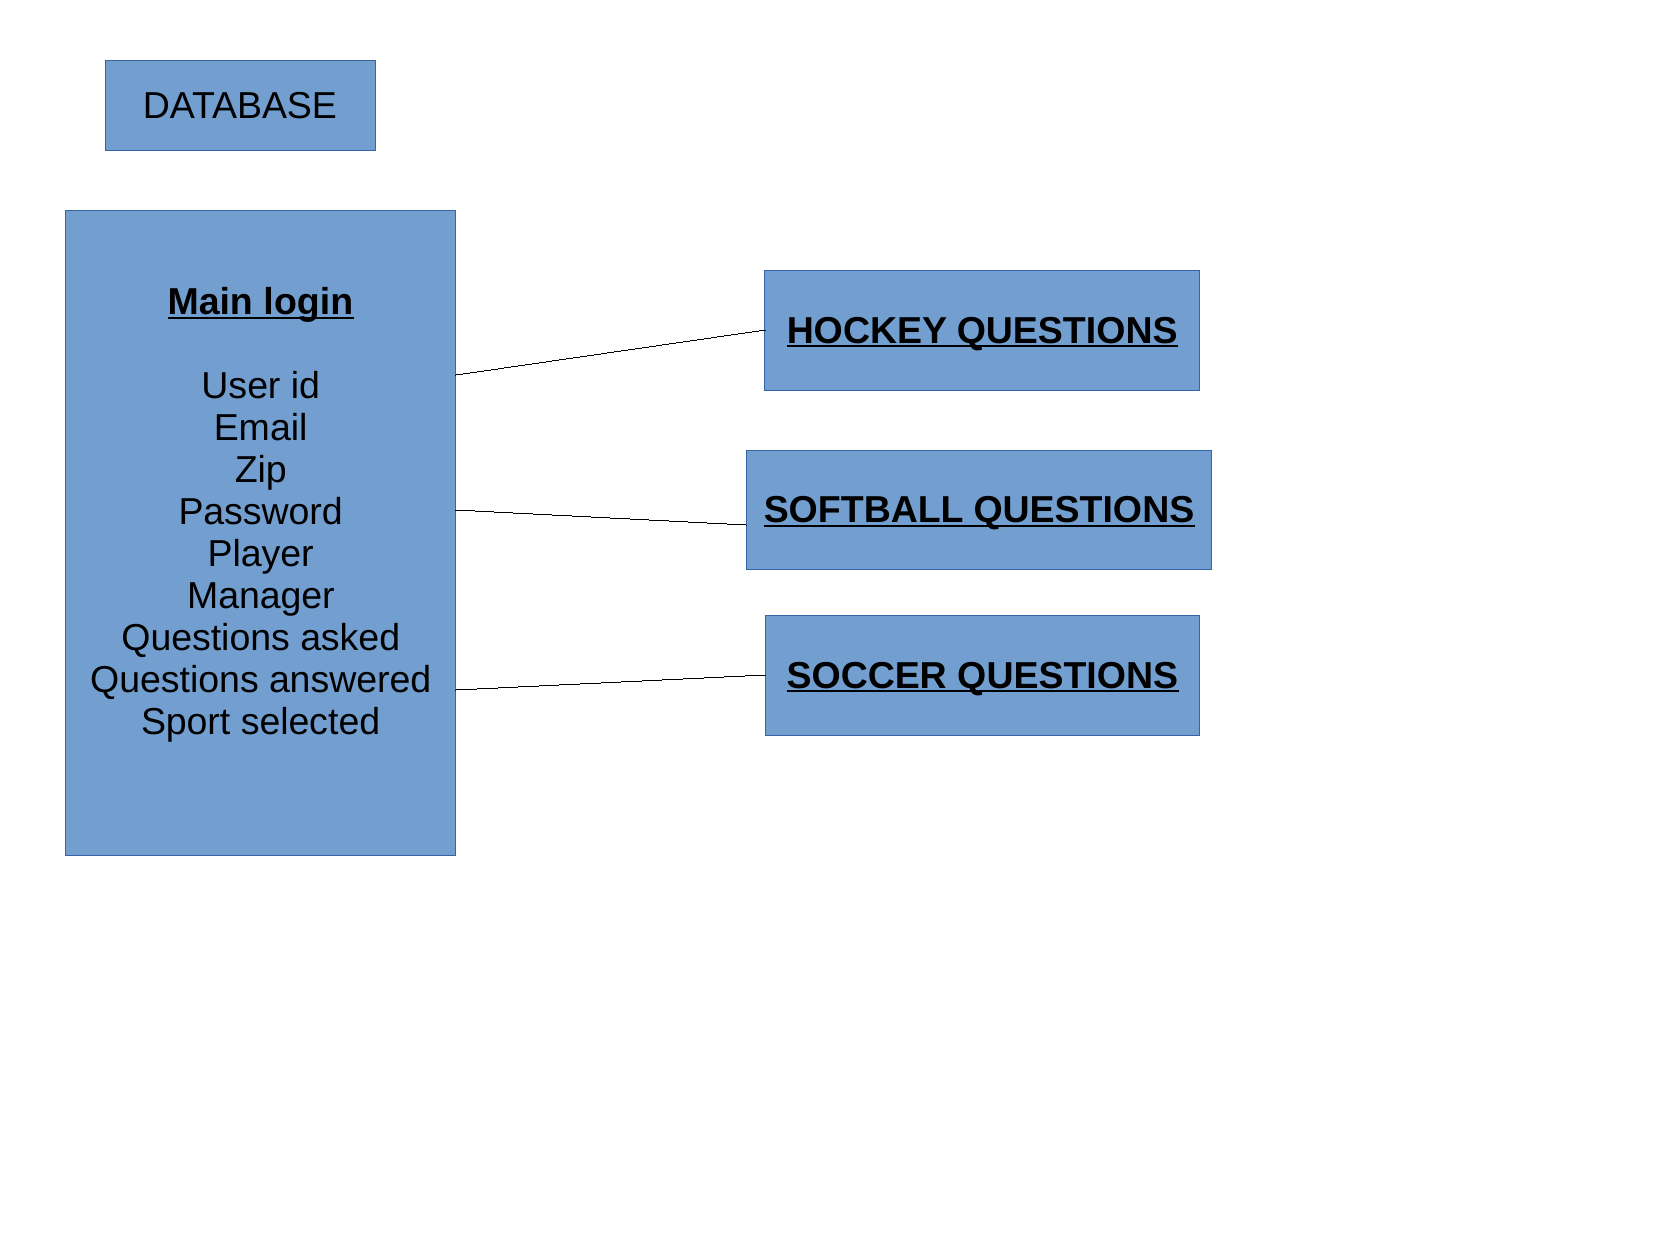

DATABASE
Main login
User id
Email
Zip
Password
Player
Manager
Questions asked
Questions answered
Sport selected
HOCKEY QUESTIONS
SOFTBALL QUESTIONS
SOCCER QUESTIONS